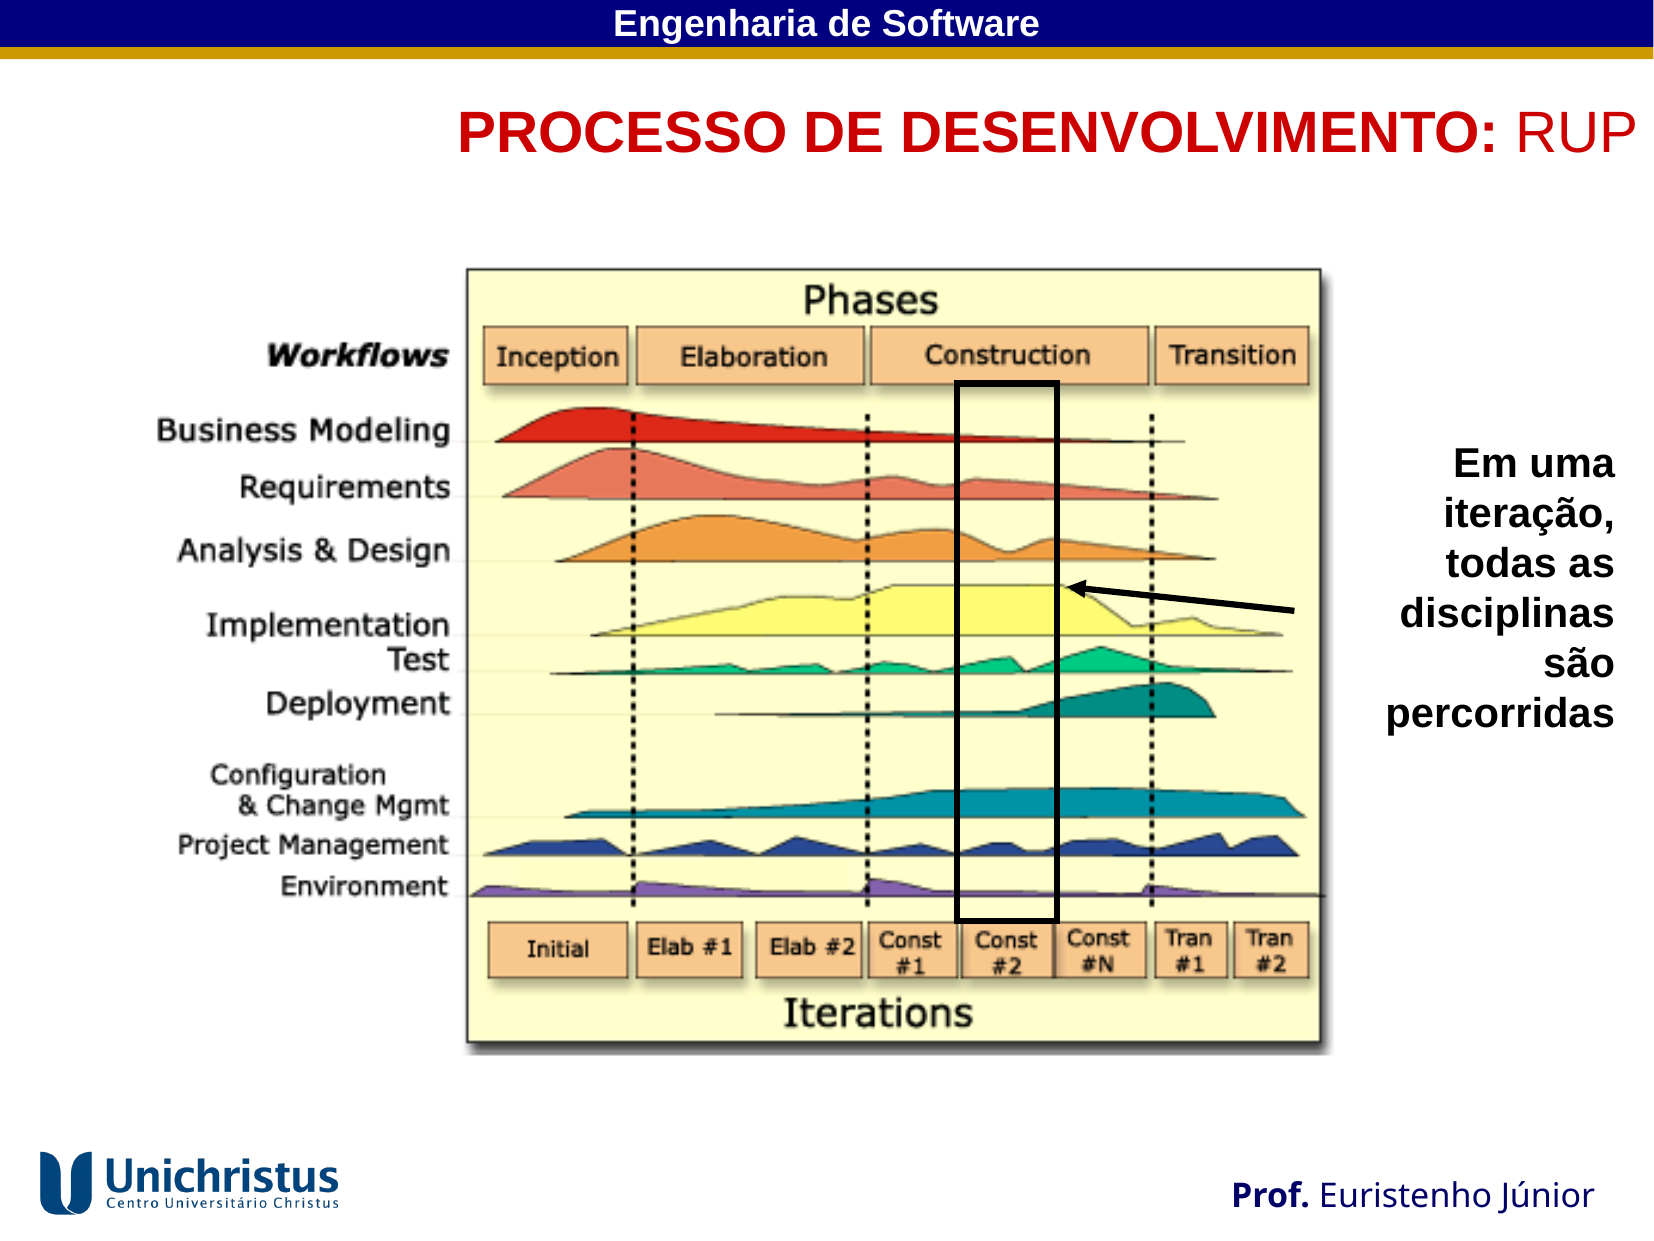

Engenharia de Software
PROCESSO DE DESENVOLVIMENTO: RUP
Em uma iteração, todas as disciplinas são percorridas
Prof. Euristenho Júnior